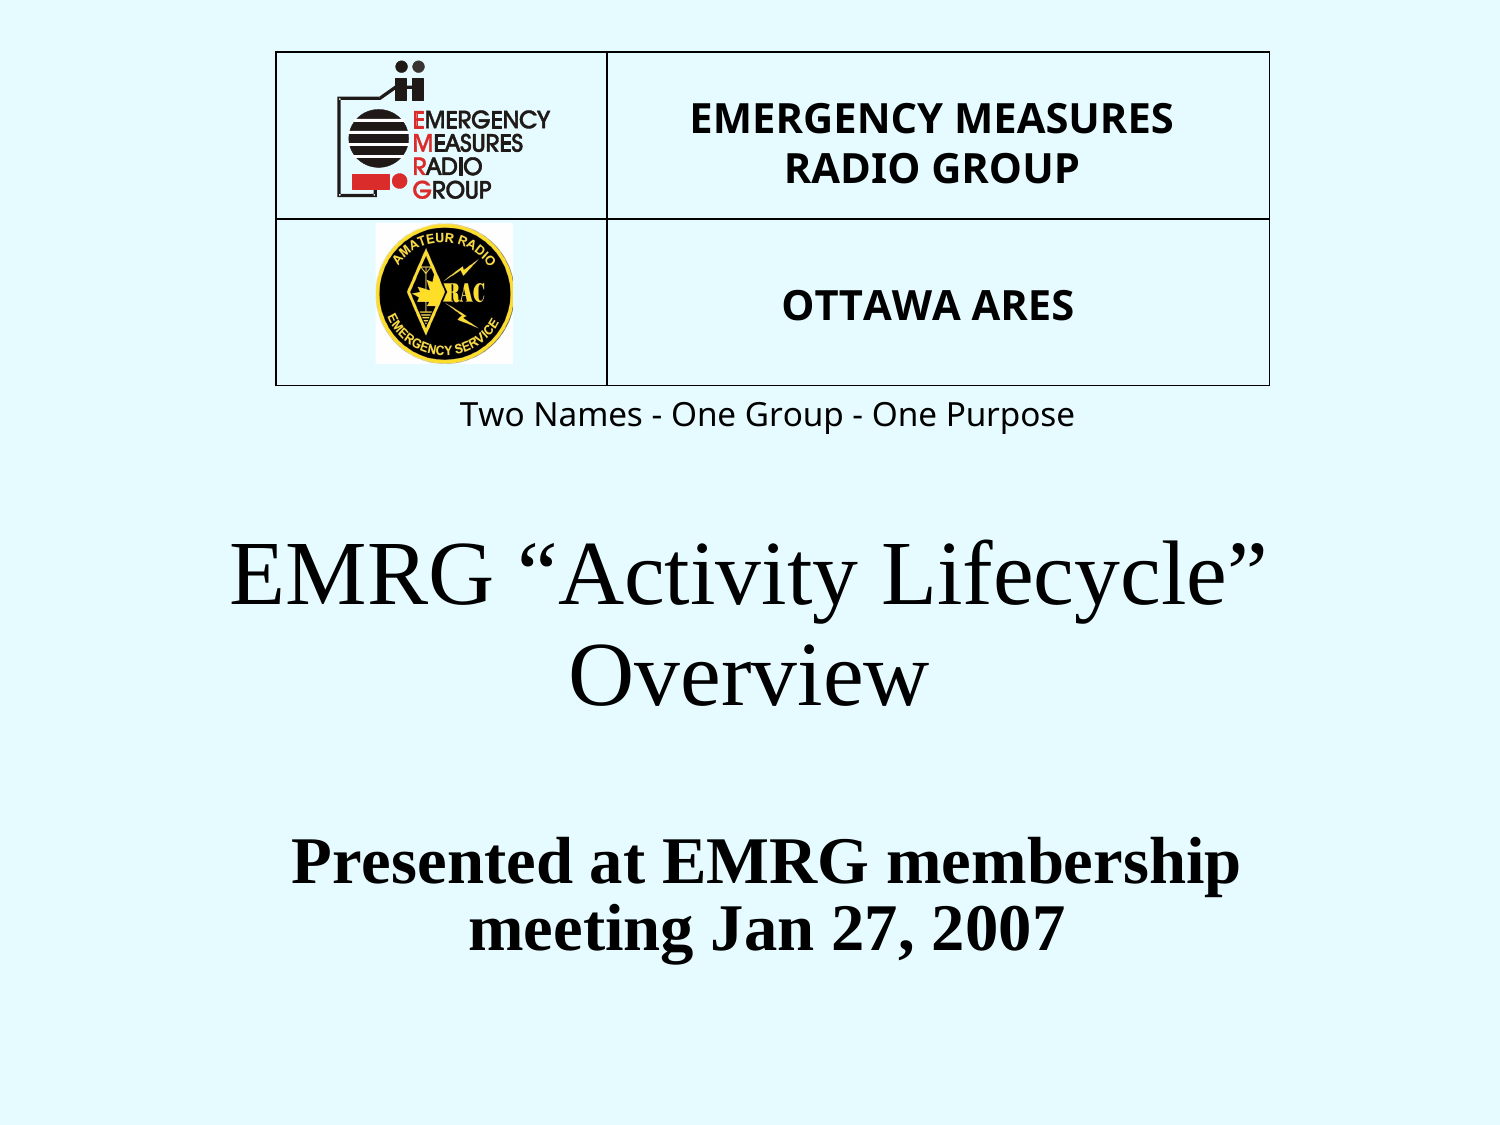

EMERGENCY MEASURES RADIO GROUP
OTTAWA ARES
Two Names - One Group - One Purpose
# EMRG “Activity Lifecycle” Overview
Presented at EMRG membership meeting Jan 27, 2007